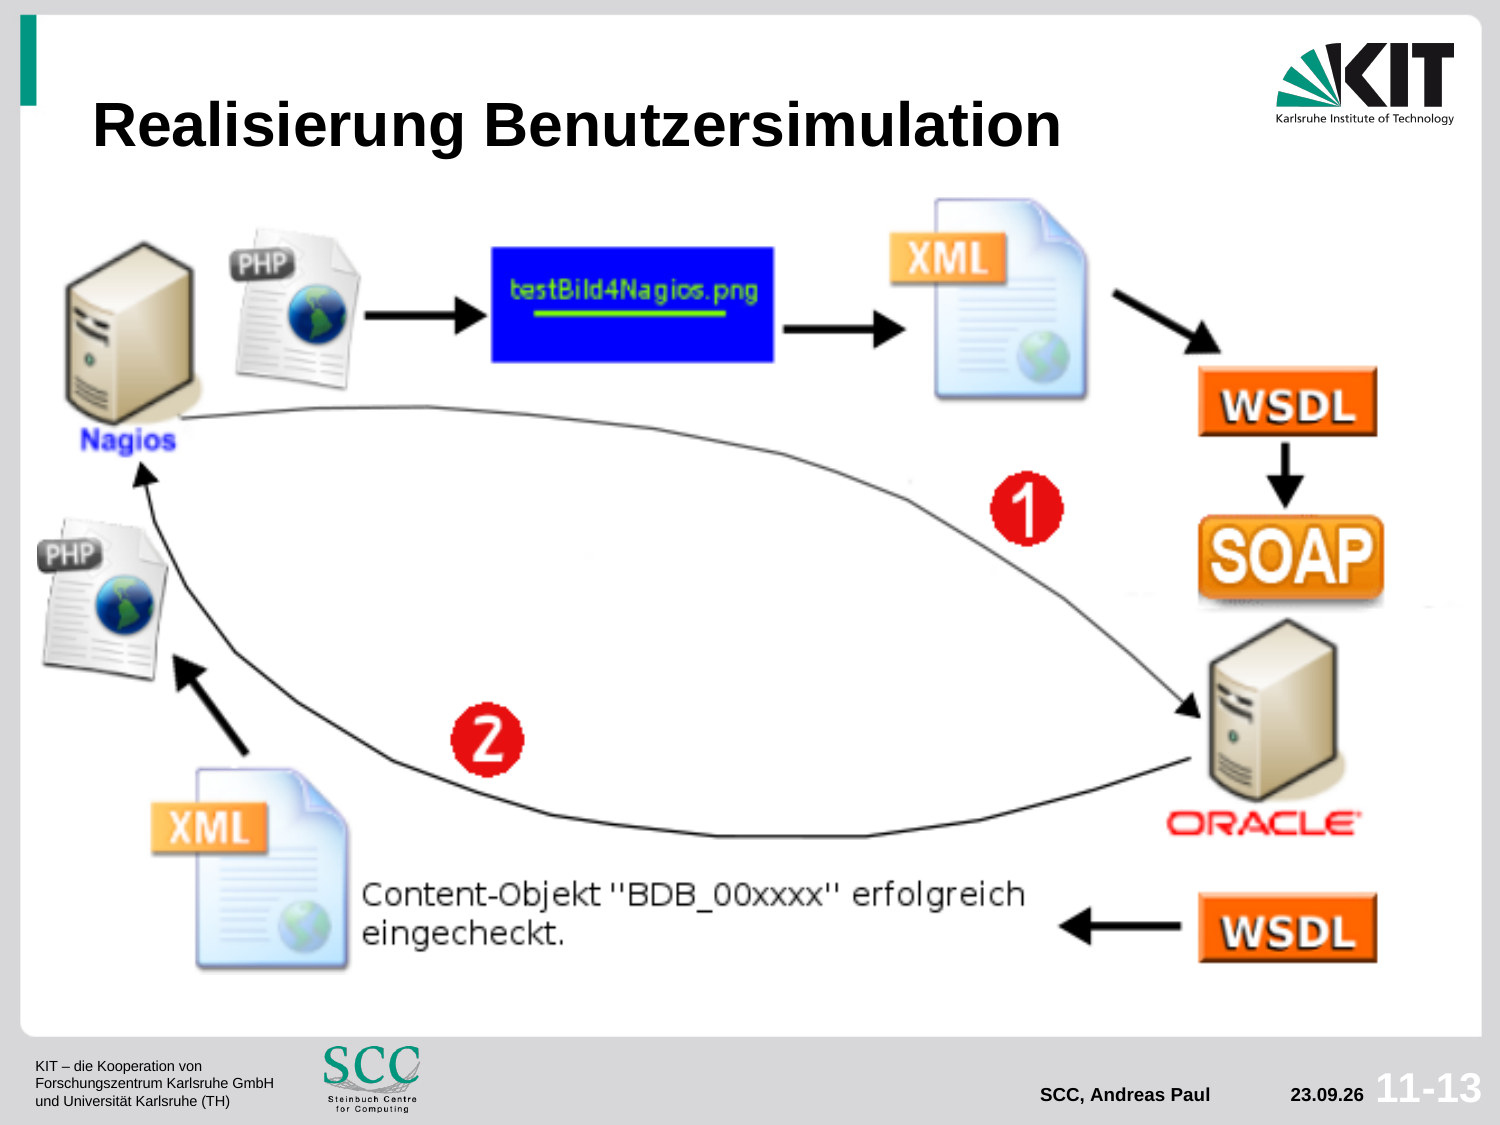

# Realisierung Benutzersimulation
11
SCC, Andreas Paul